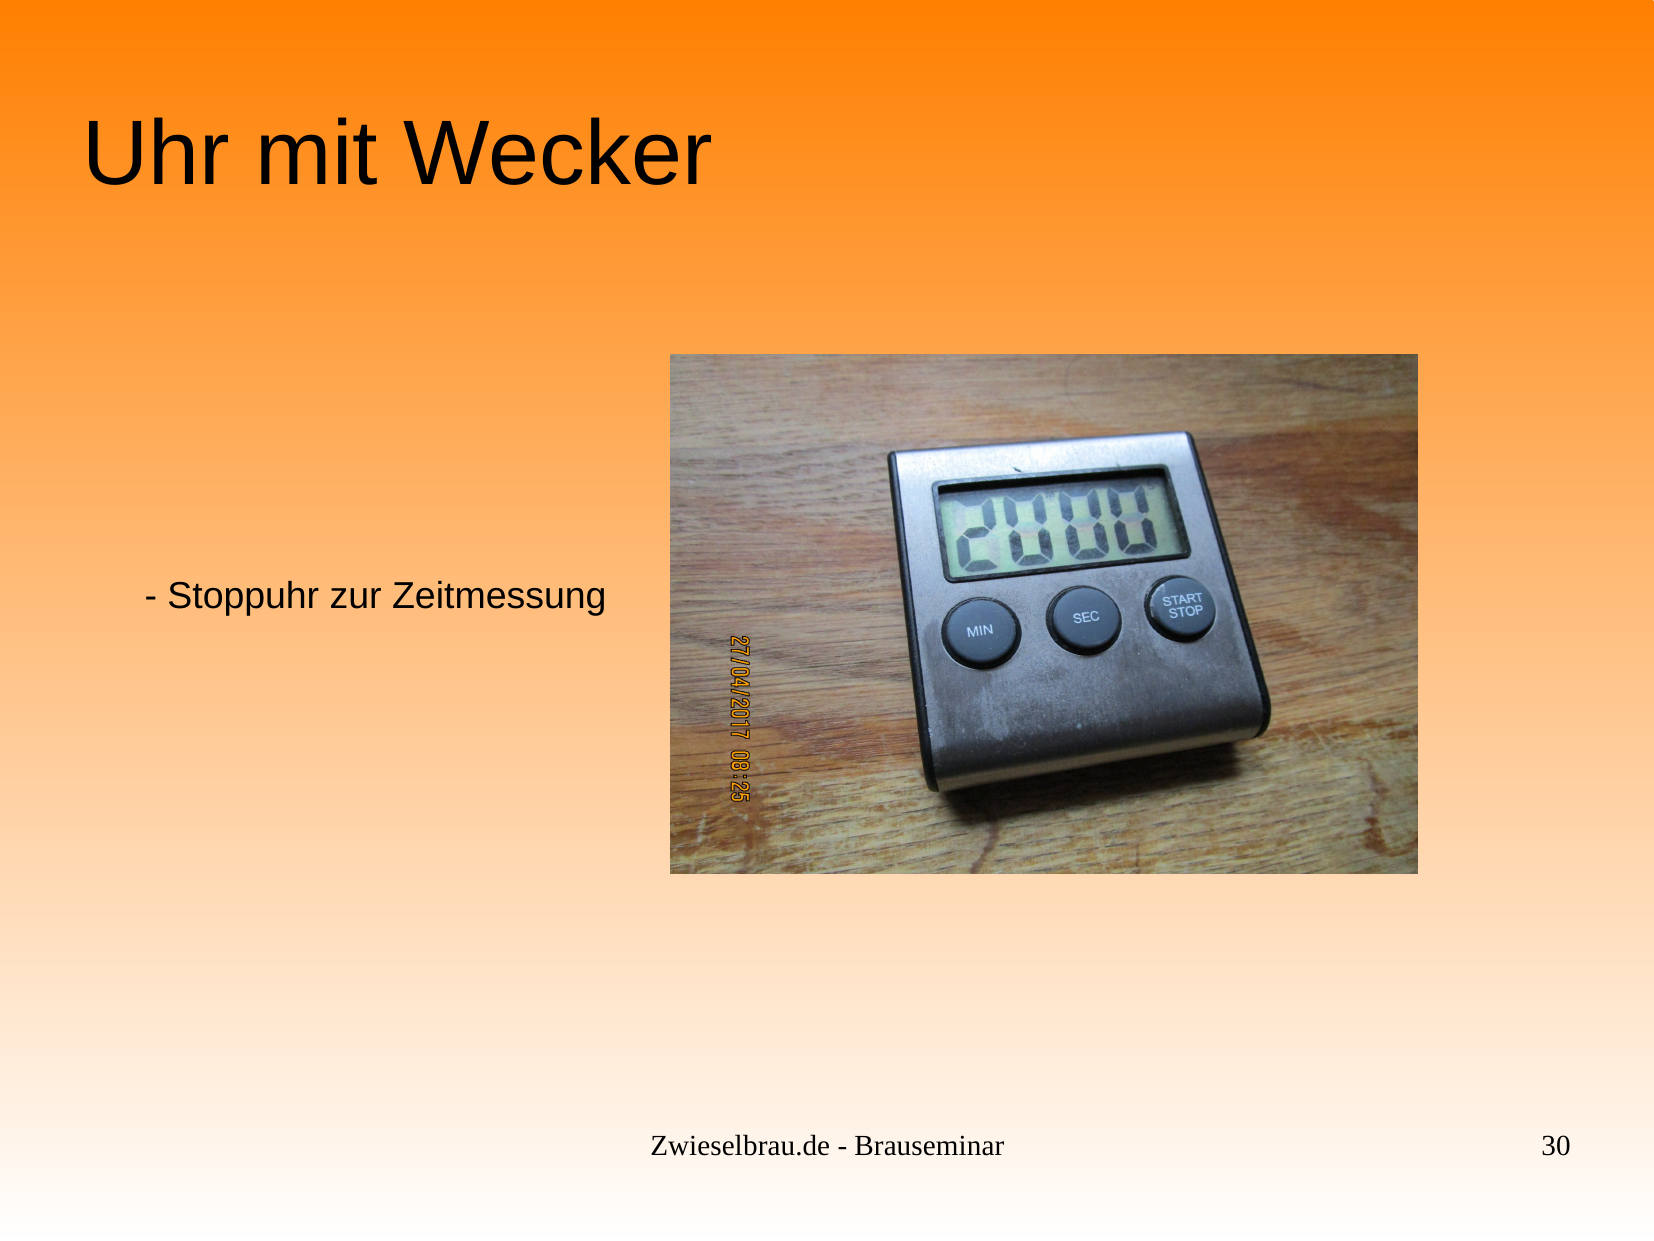

# Uhr mit Wecker
- Stoppuhr zur Zeitmessung
Zwieselbrau.de - Brauseminar
30